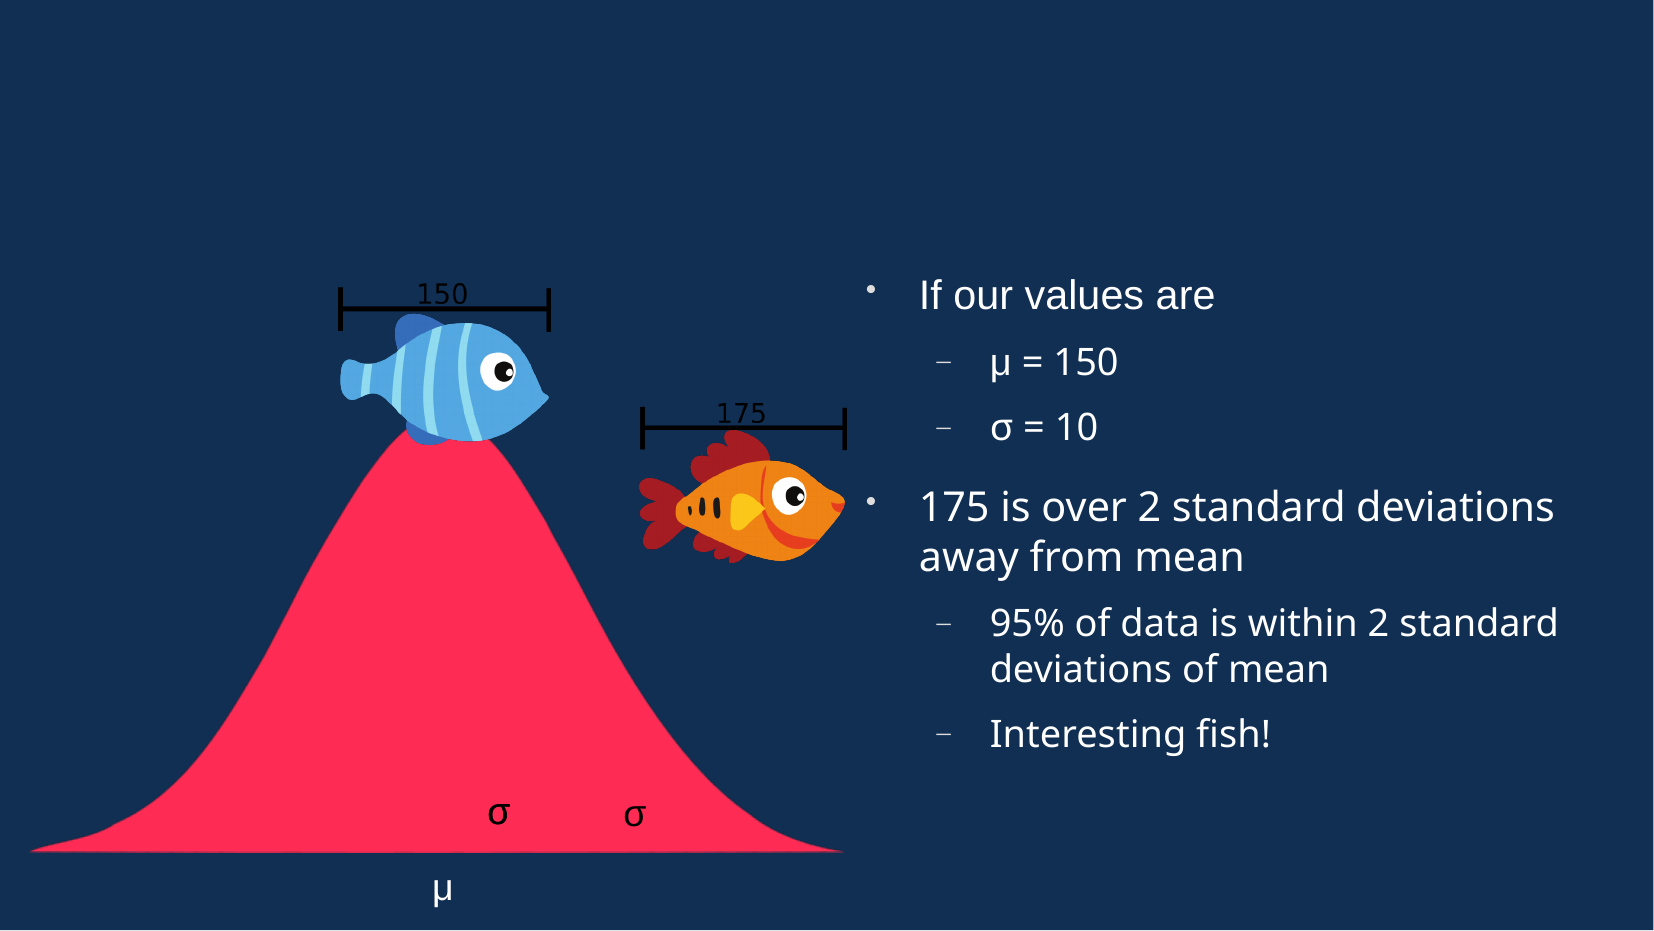

#
If our values are
μ = 150
σ = 10
175 is over 2 standard deviations away from mean
95% of data is within 2 standard deviations of mean
Interesting fish!
σ
σ
σ
μ